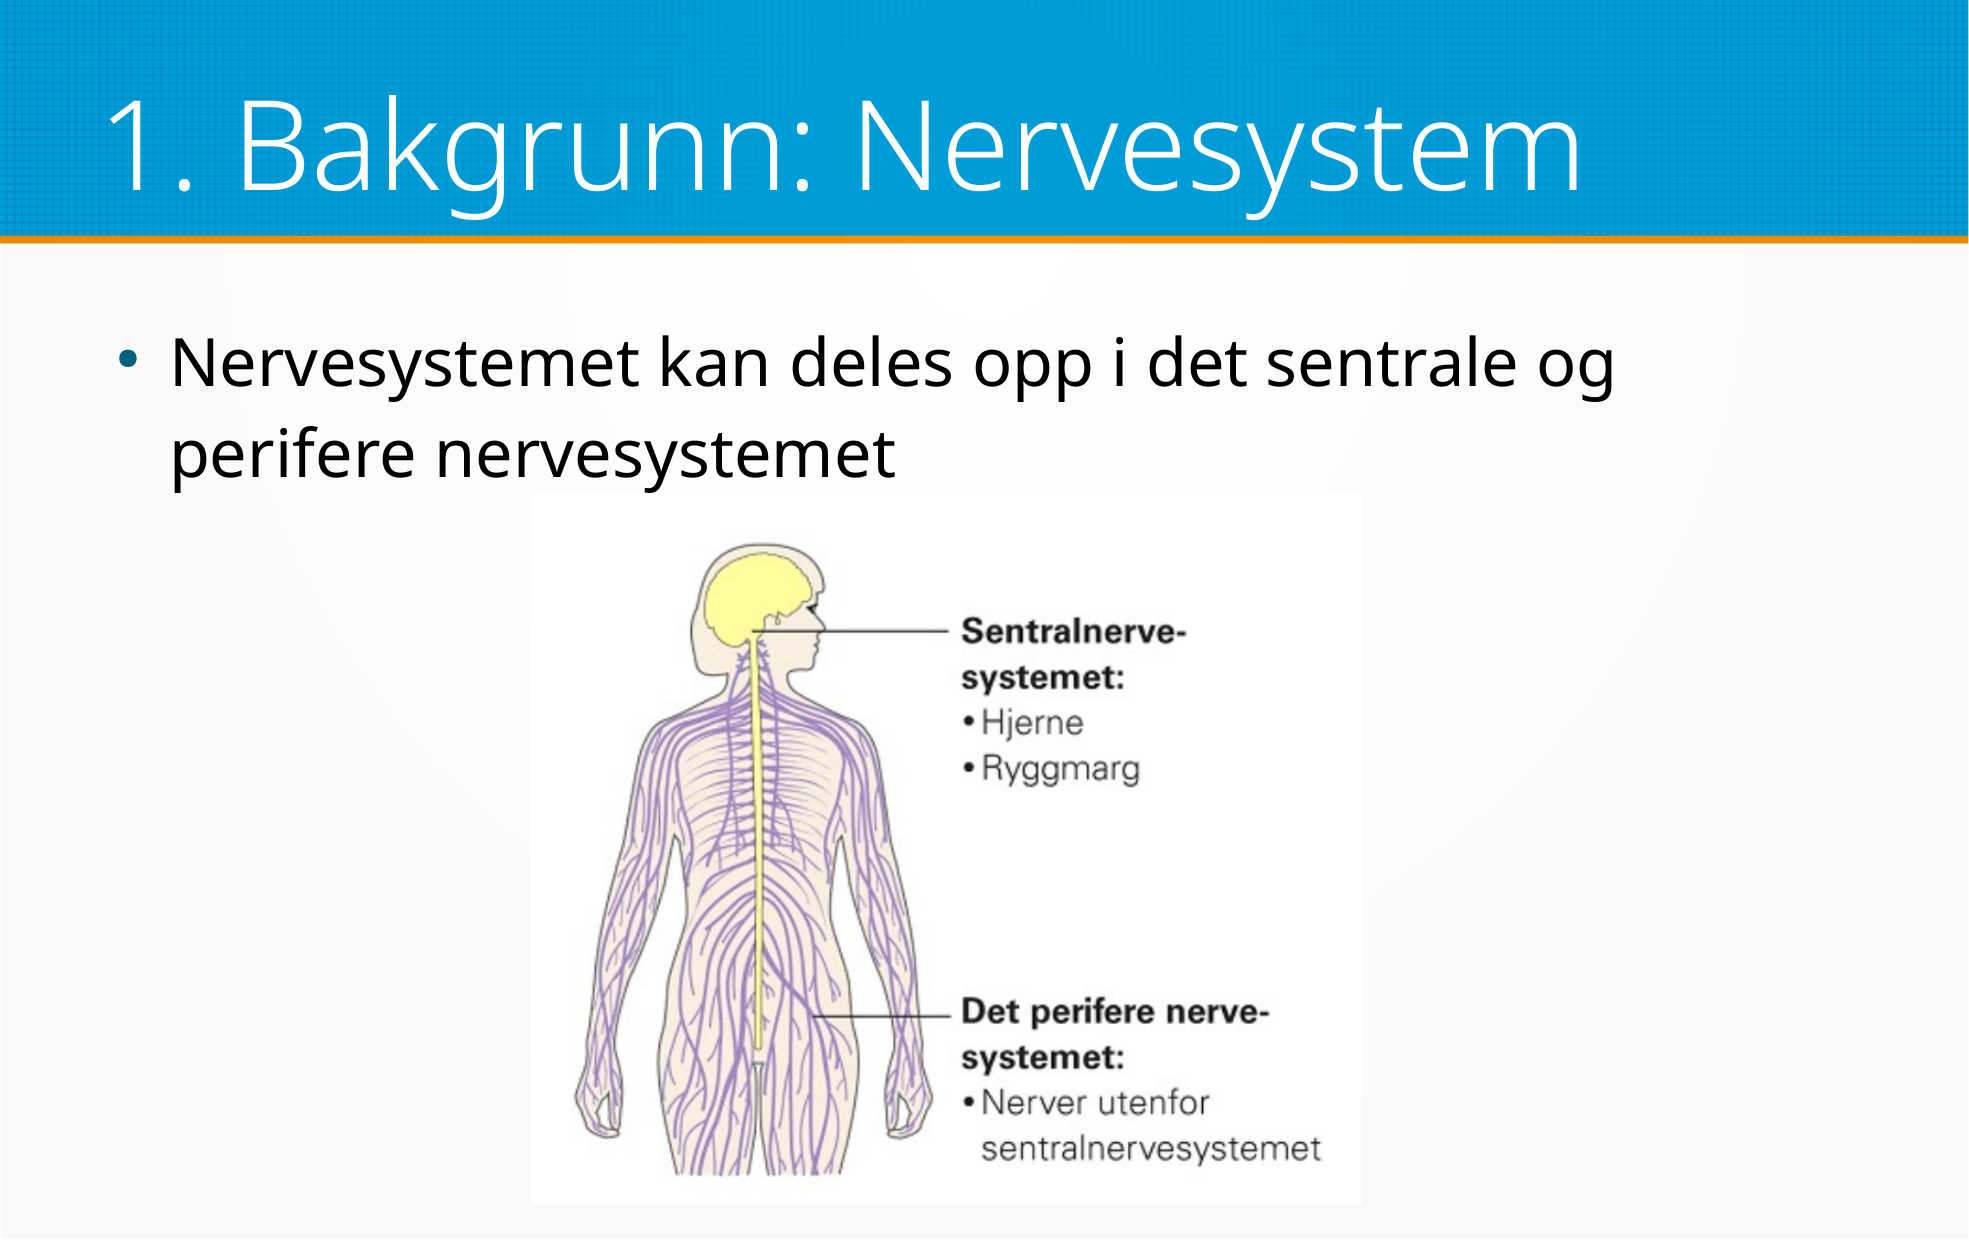

# 1. Bakgrunn: Nervesystem
Nervesystemet kan deles opp i det sentrale og perifere nervesystemet